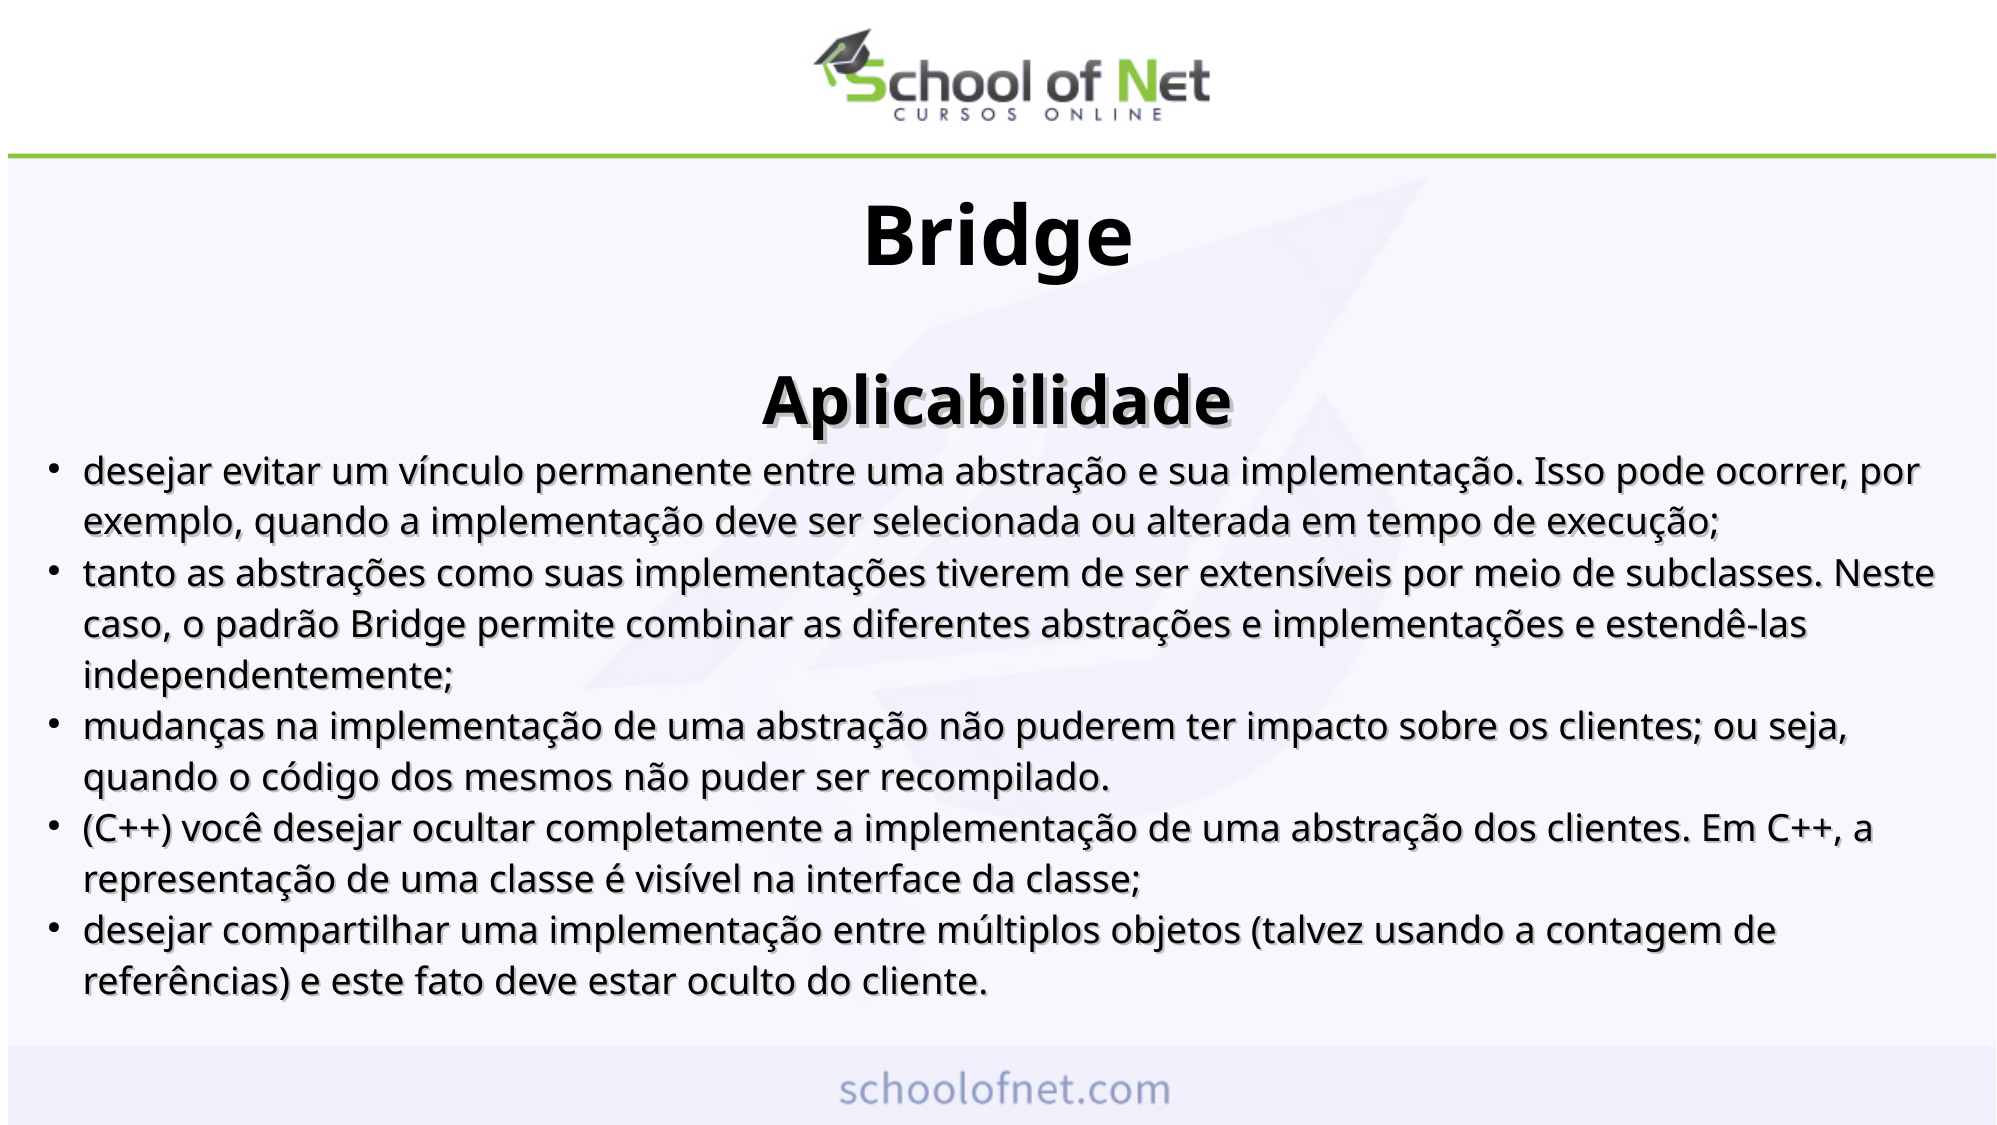

# Bridge
Aplicabilidade
desejar evitar um vínculo permanente entre uma abstração e sua implementação. Isso pode ocorrer, por exemplo, quando a implementação deve ser selecionada ou alterada em tempo de execução;
tanto as abstrações como suas implementações tiverem de ser extensíveis por meio de subclasses. Neste caso, o padrão Bridge permite combinar as diferentes abstrações e implementações e estendê-las independentemente;
mudanças na implementação de uma abstração não puderem ter impacto sobre os clientes; ou seja, quando o código dos mesmos não puder ser recompilado.
(C++) você desejar ocultar completamente a implementação de uma abstração dos clientes. Em C++, a representação de uma classe é visível na interface da classe;
desejar compartilhar uma implementação entre múltiplos objetos (talvez usando a contagem de referências) e este fato deve estar oculto do cliente.